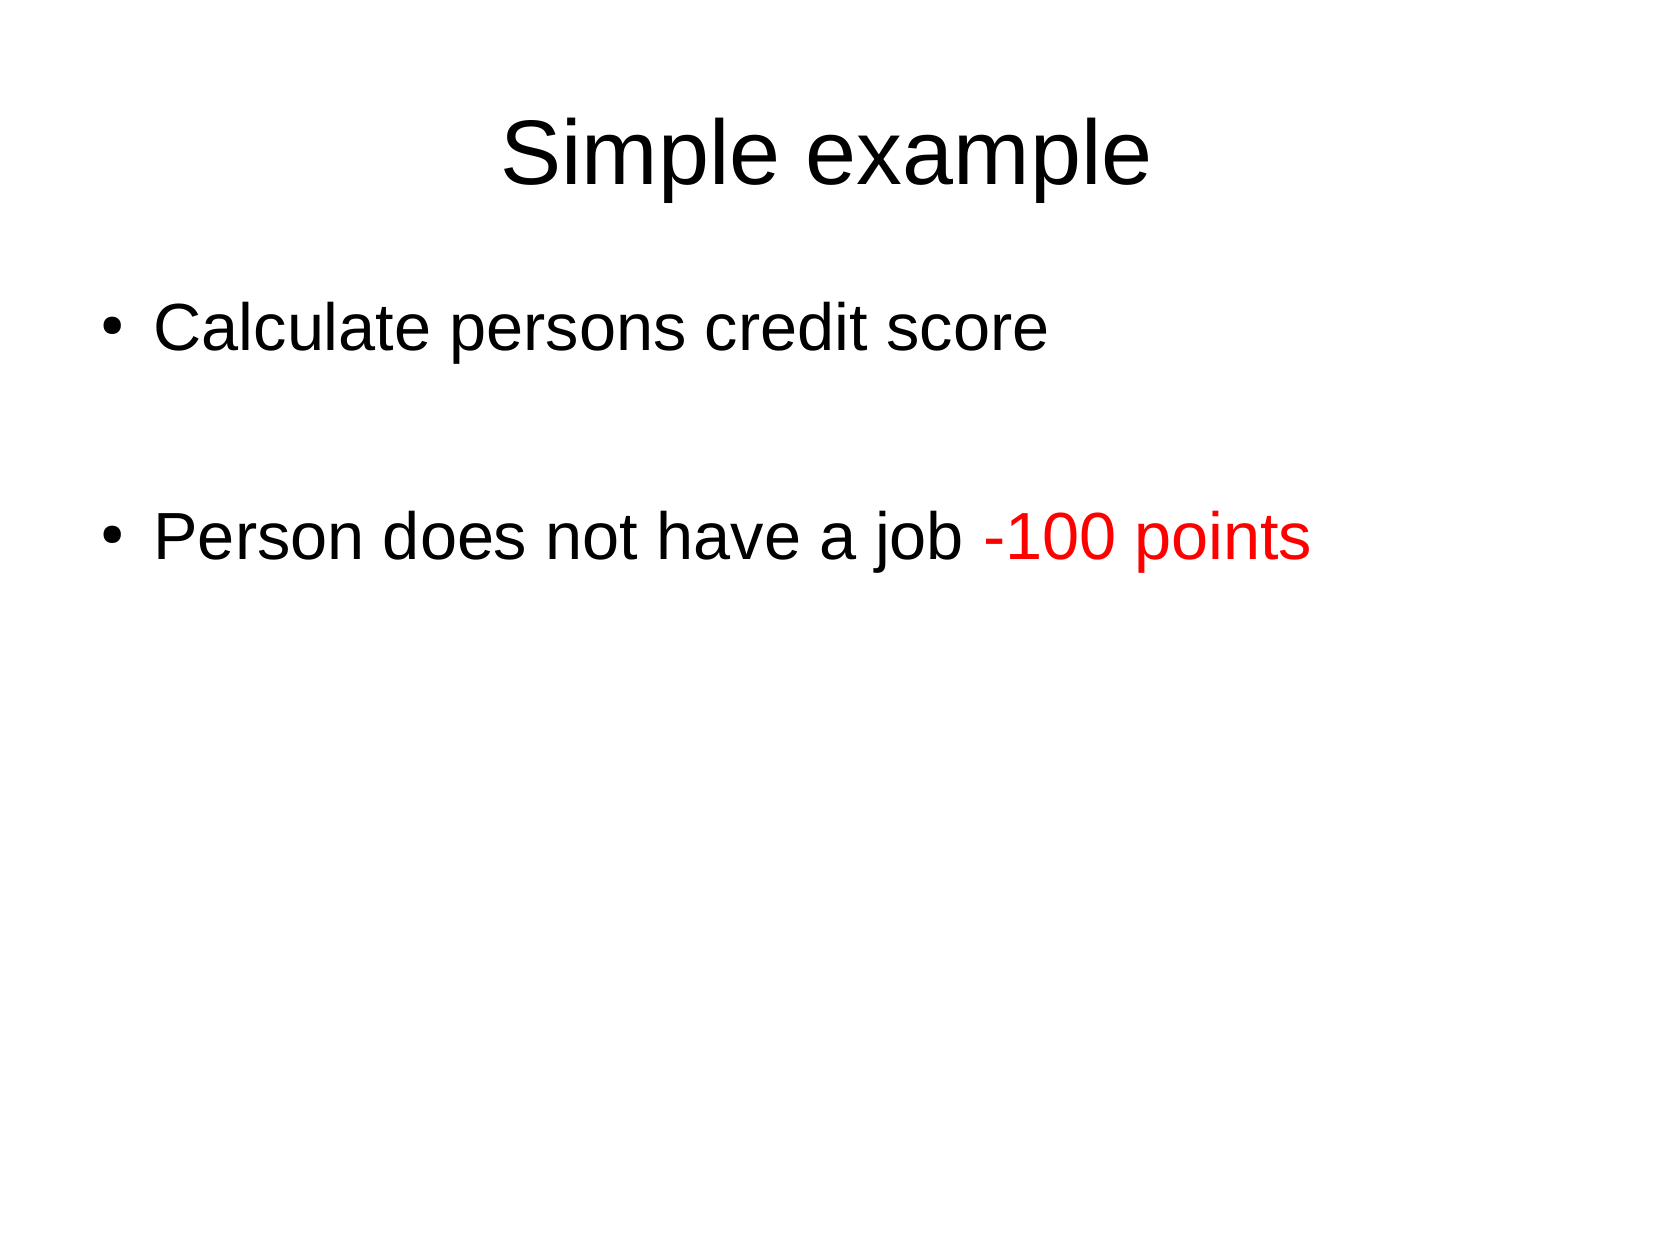

# Simple example
Calculate persons credit score
Person does not have a job -100 points